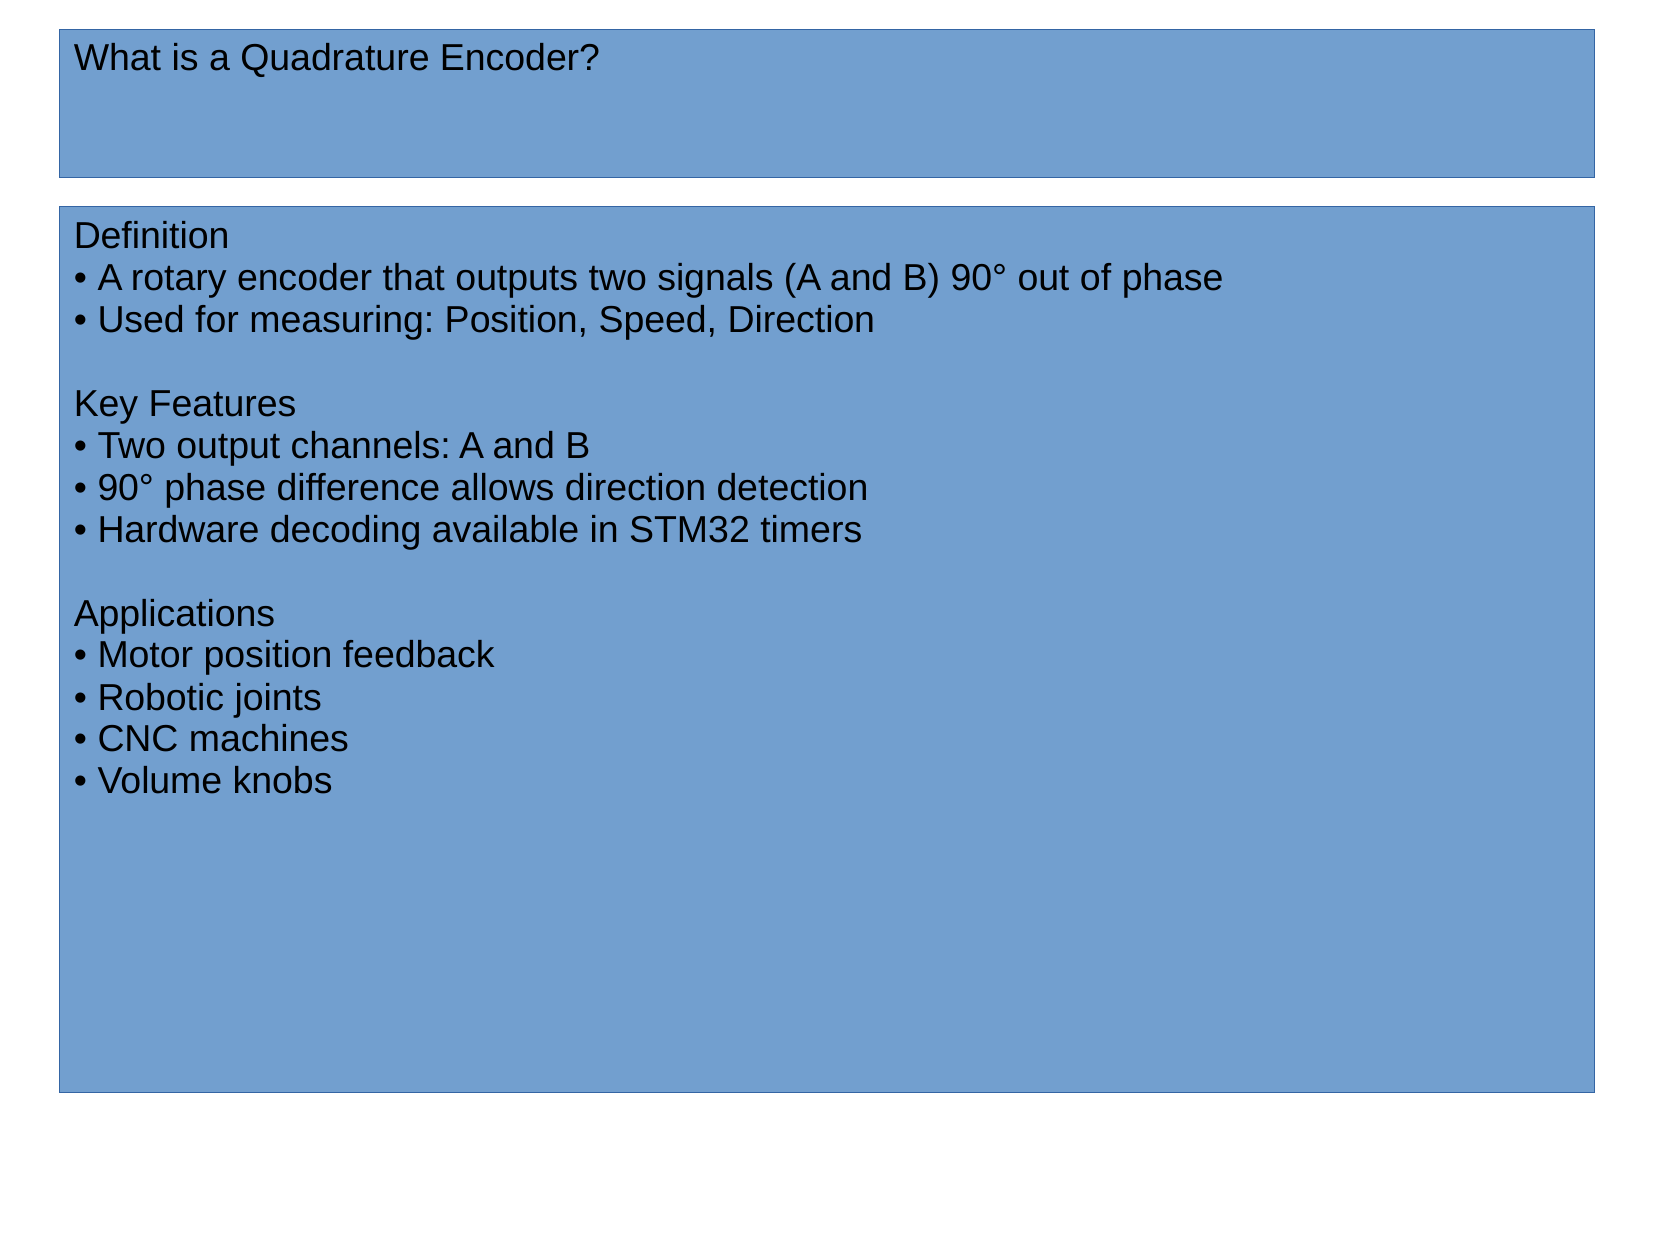

What is a Quadrature Encoder?
Definition
• A rotary encoder that outputs two signals (A and B) 90° out of phase
• Used for measuring: Position, Speed, Direction
Key Features
• Two output channels: A and B
• 90° phase difference allows direction detection
• Hardware decoding available in STM32 timers
Applications
• Motor position feedback
• Robotic joints
• CNC machines
• Volume knobs